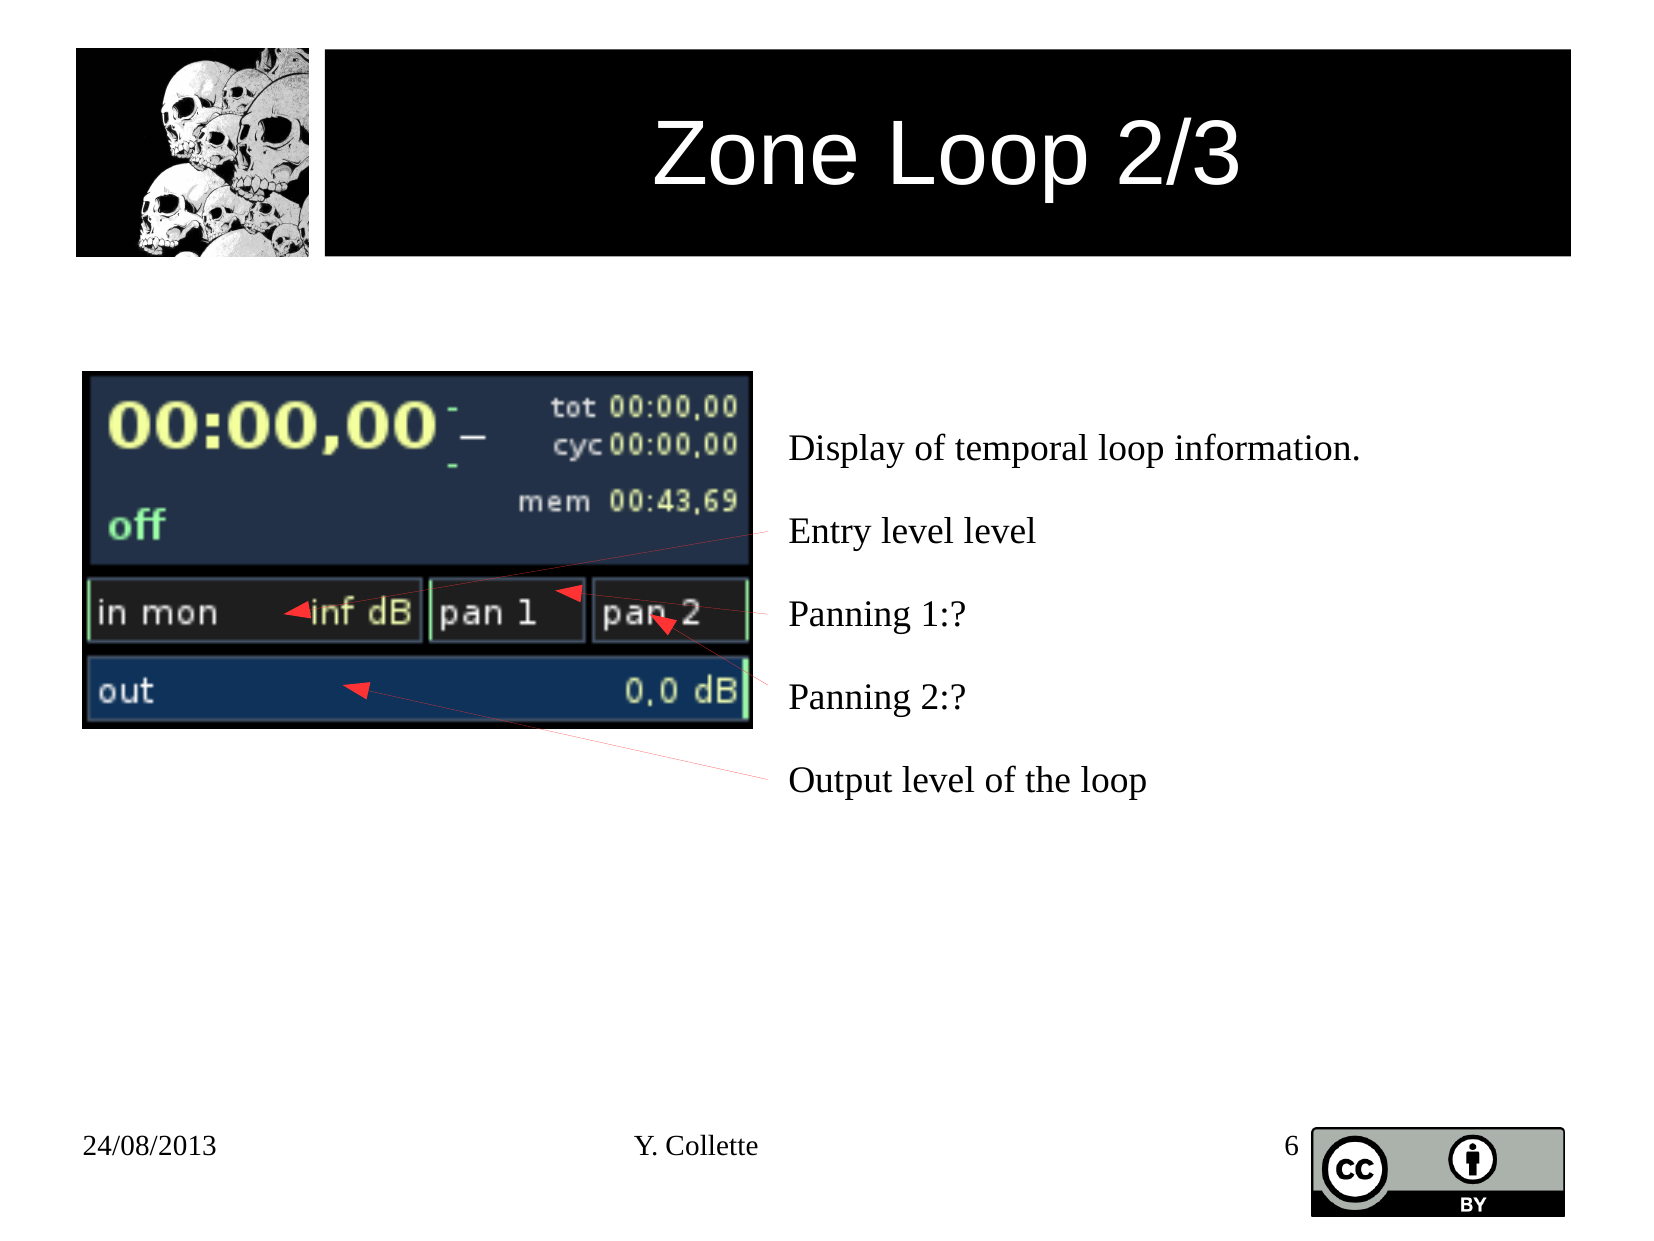

# Zone Loop 2/3
Display of temporal loop information.
Entry level level
Panning 1:?
Panning 2:?
Output level of the loop
Y. Collette
6